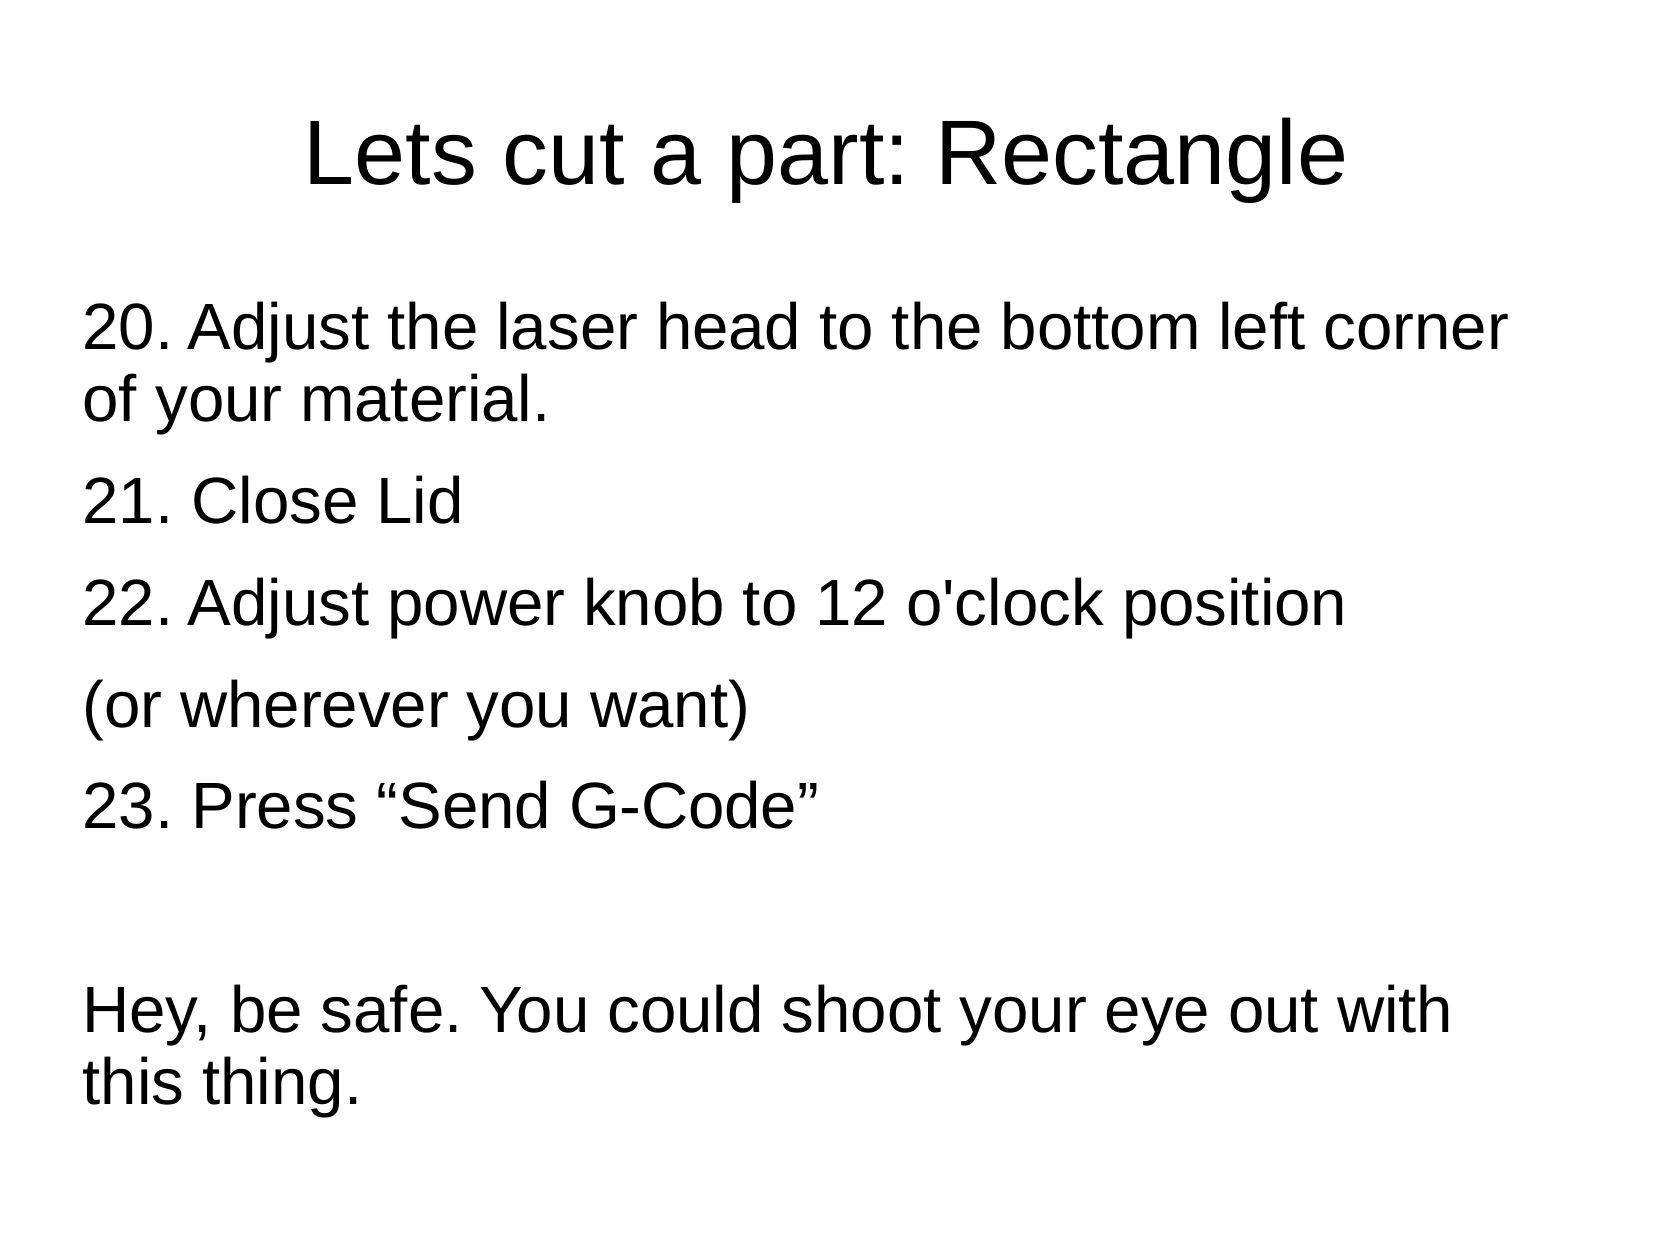

# Lets cut a part: Rectangle
20. Adjust the laser head to the bottom left corner of your material.
21. Close Lid
22. Adjust power knob to 12 o'clock position
(or wherever you want)
23. Press “Send G-Code”
Hey, be safe. You could shoot your eye out with this thing.